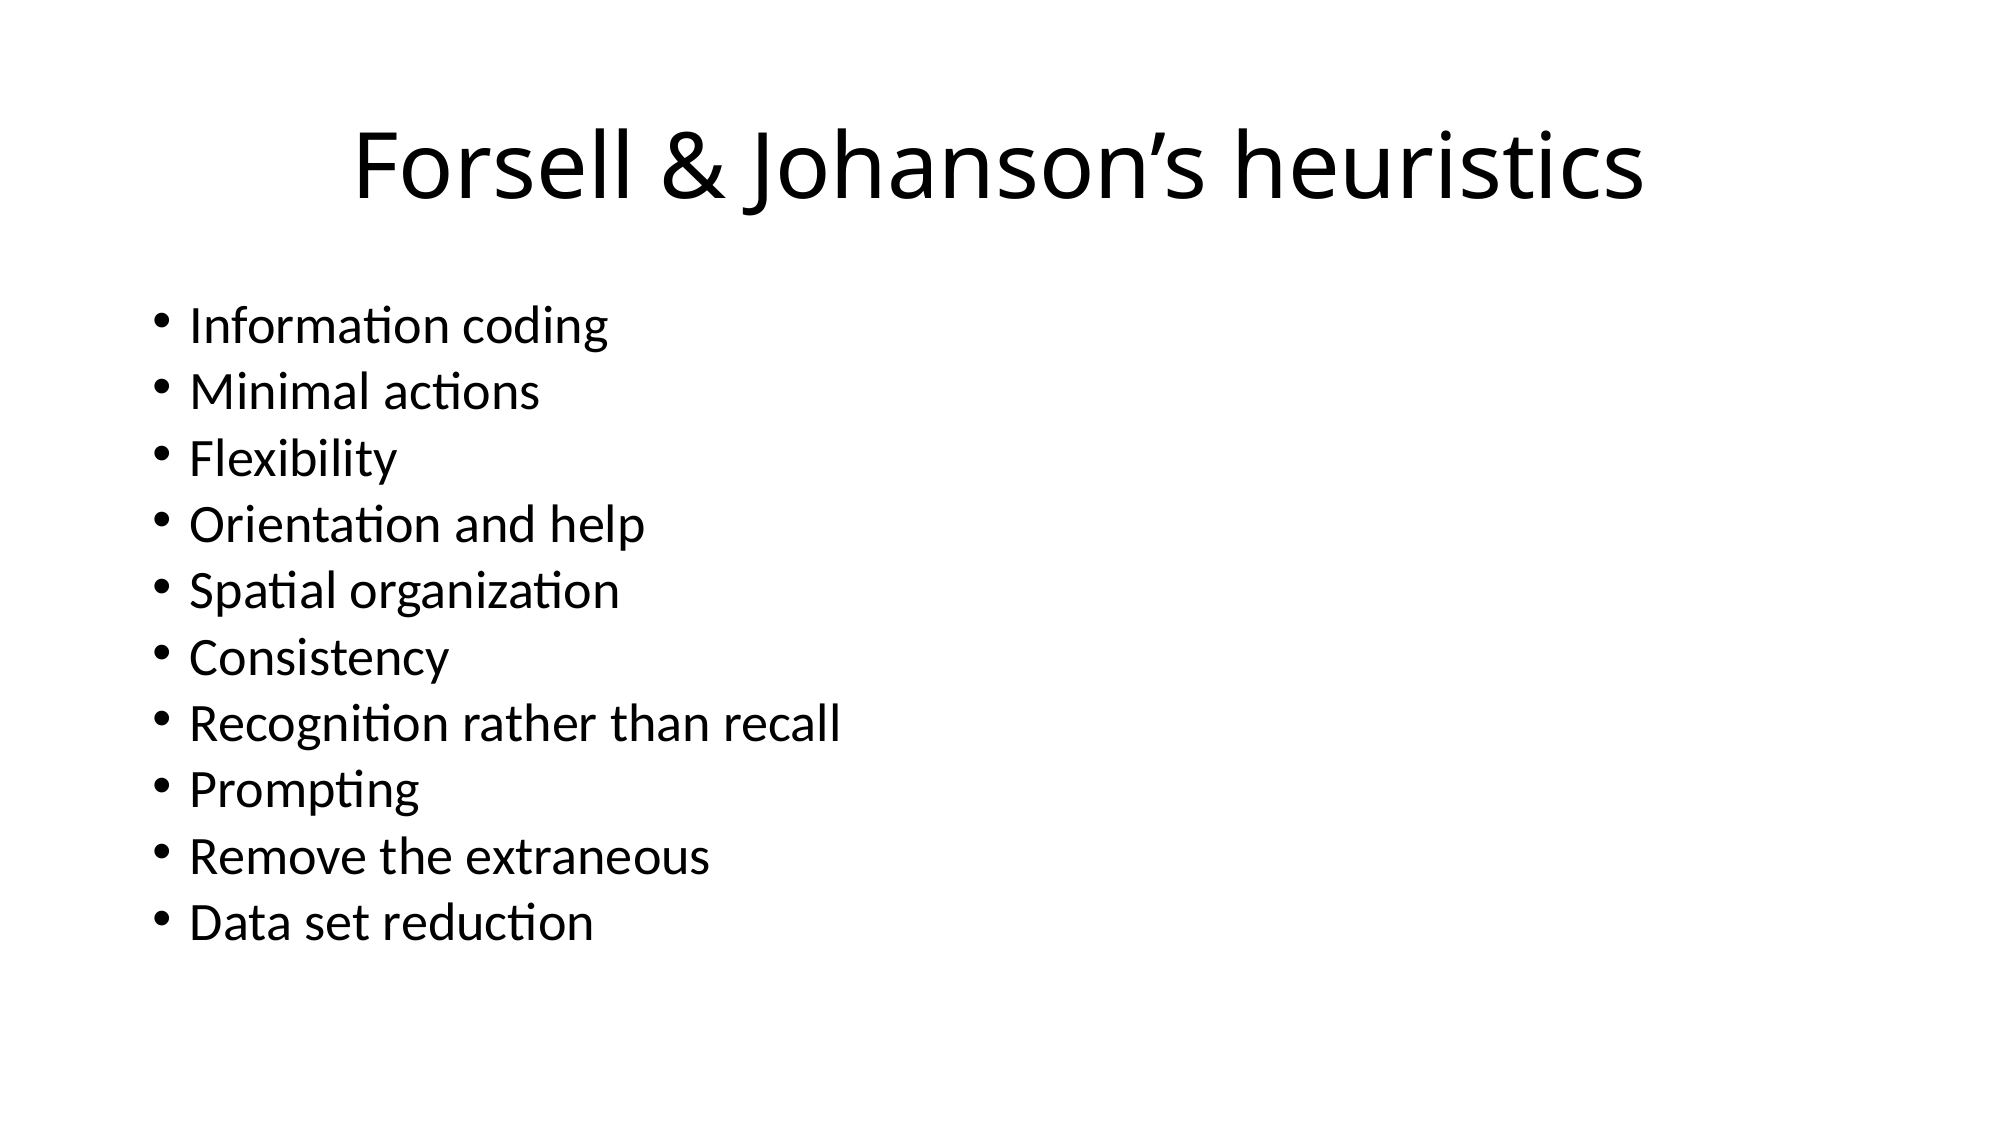

# Forsell & Johanson’s heuristics
Information coding
Minimal actions
Flexibility
Orientation and help
Spatial organization
Consistency
Recognition rather than recall
Prompting
Remove the extraneous
Data set reduction